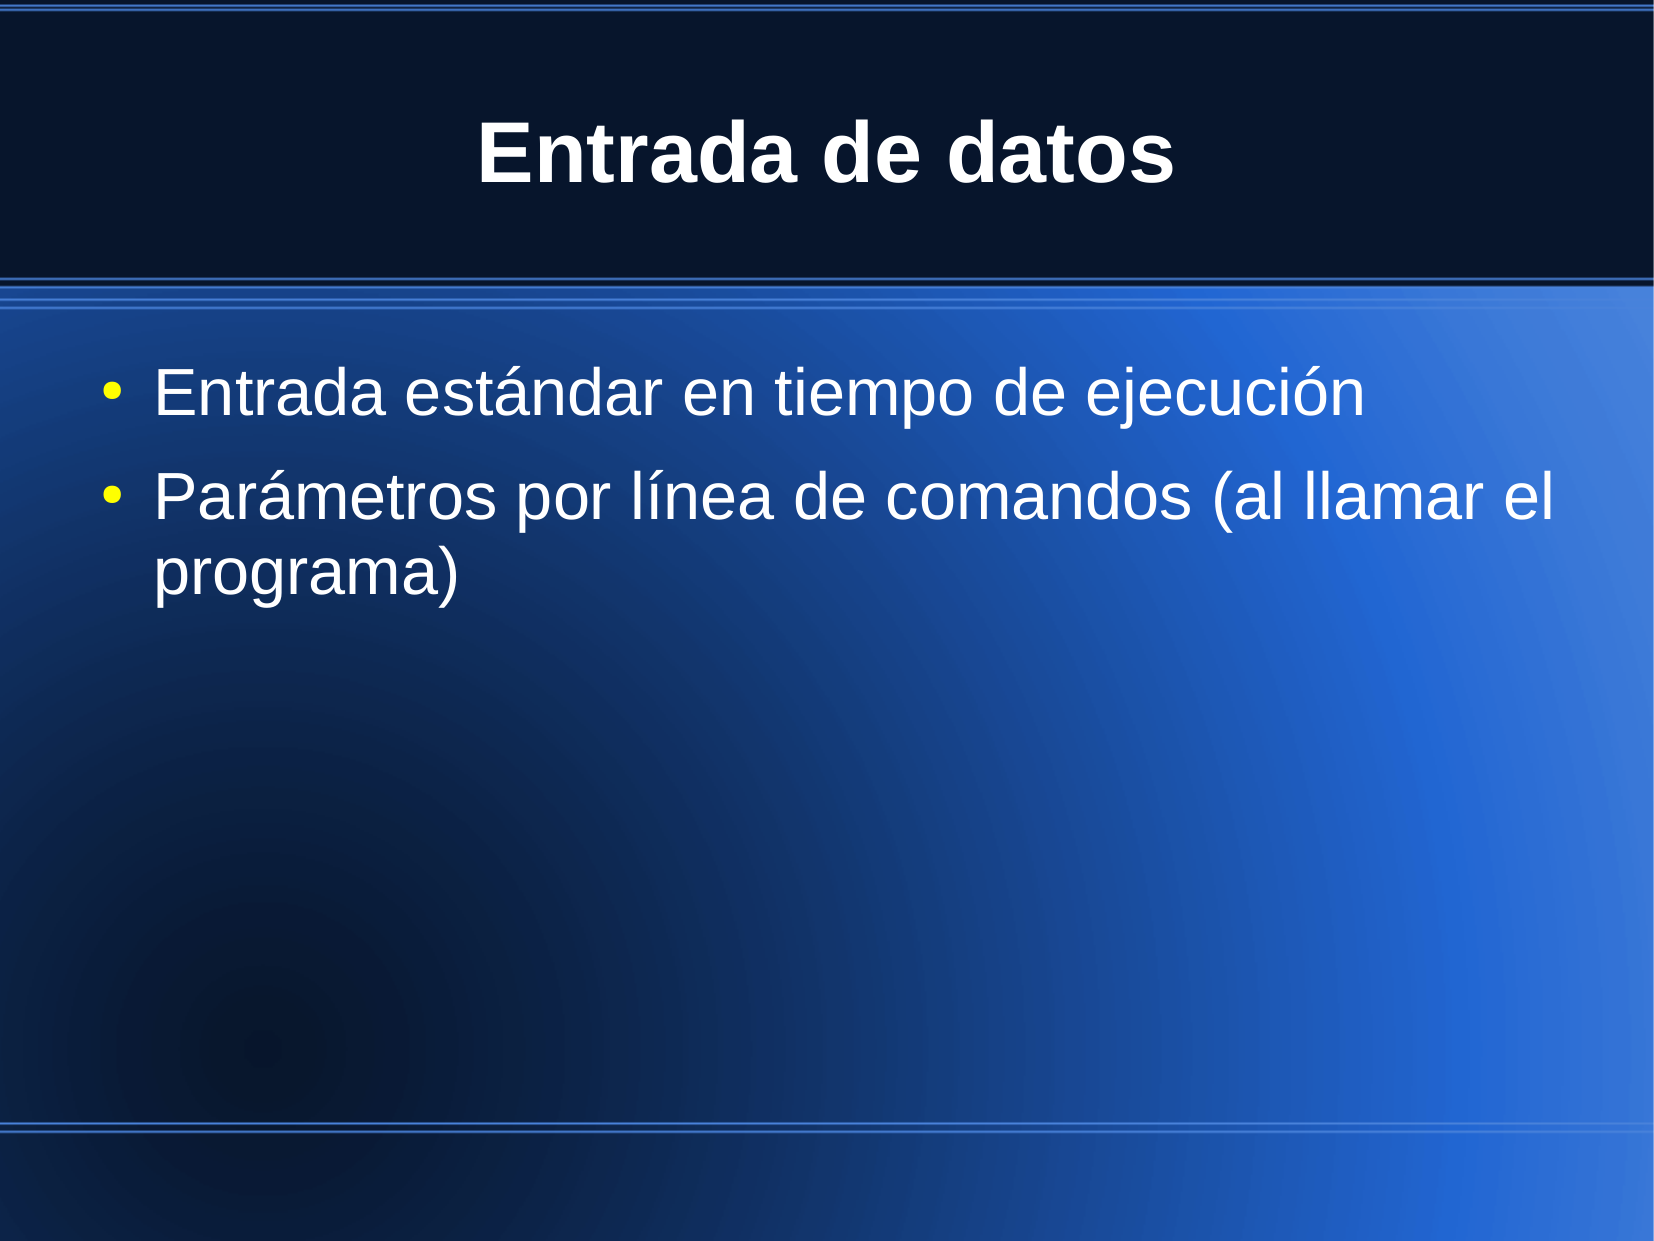

# Entrada de datos
Entrada estándar en tiempo de ejecución
Parámetros por línea de comandos (al llamar el programa)